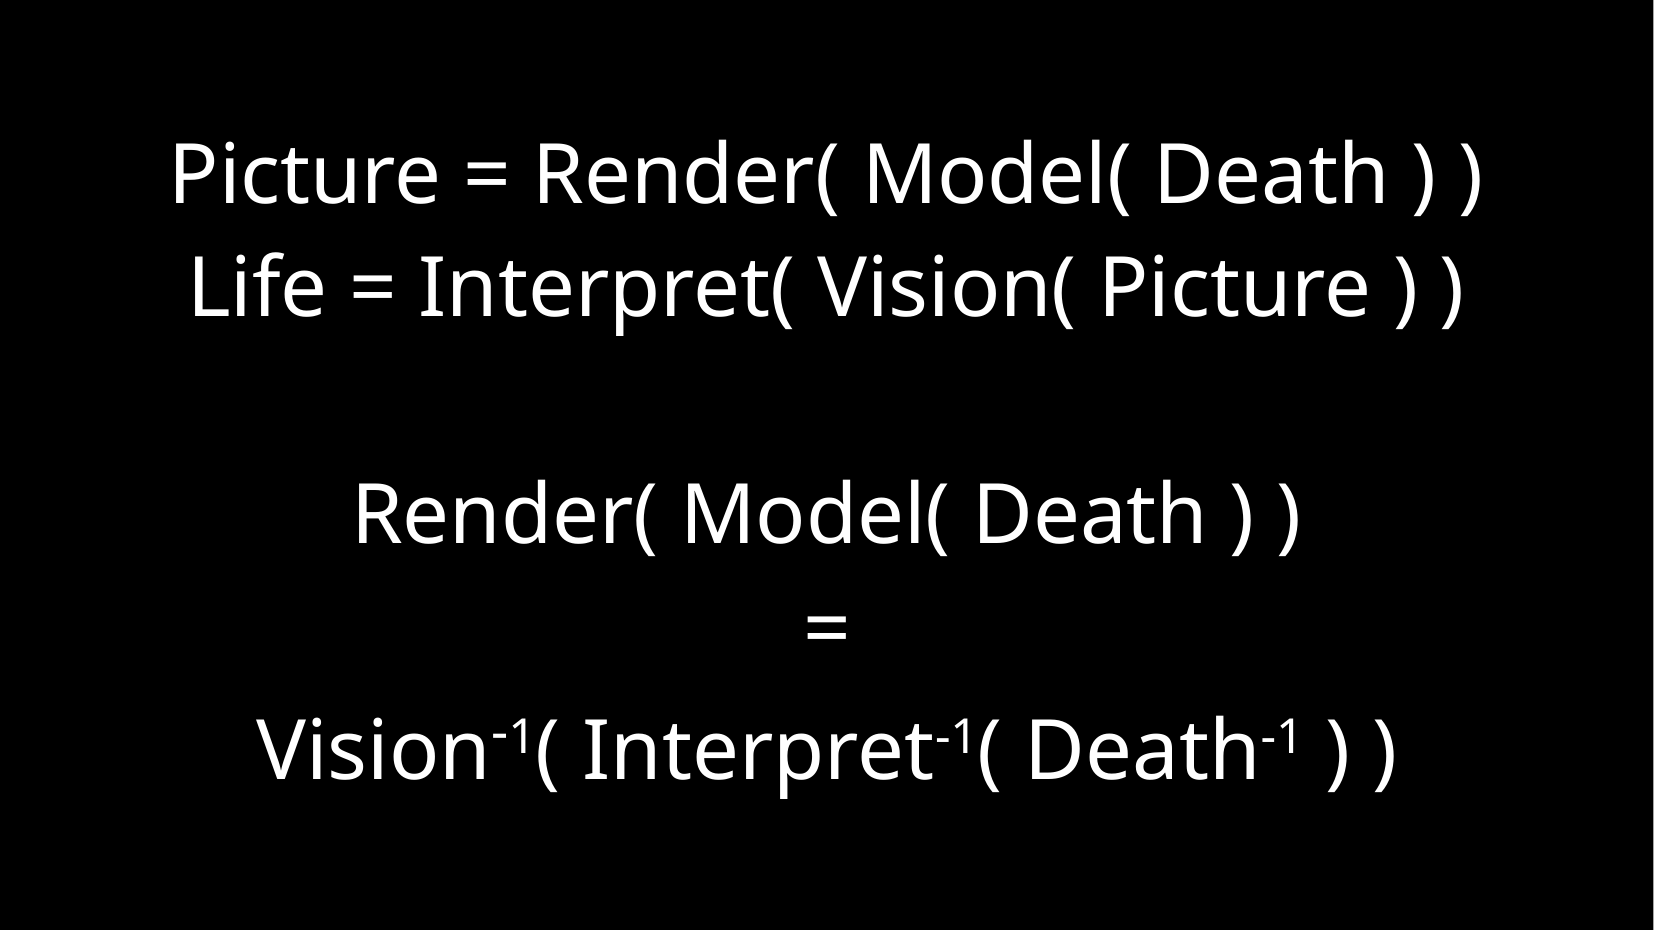

# Picture = Render( Model( Death ) )
Life = Interpret( Vision( Picture ) )
Render( Model( Death ) )
=
Vision-1( Interpret-1( Death-1 ) )